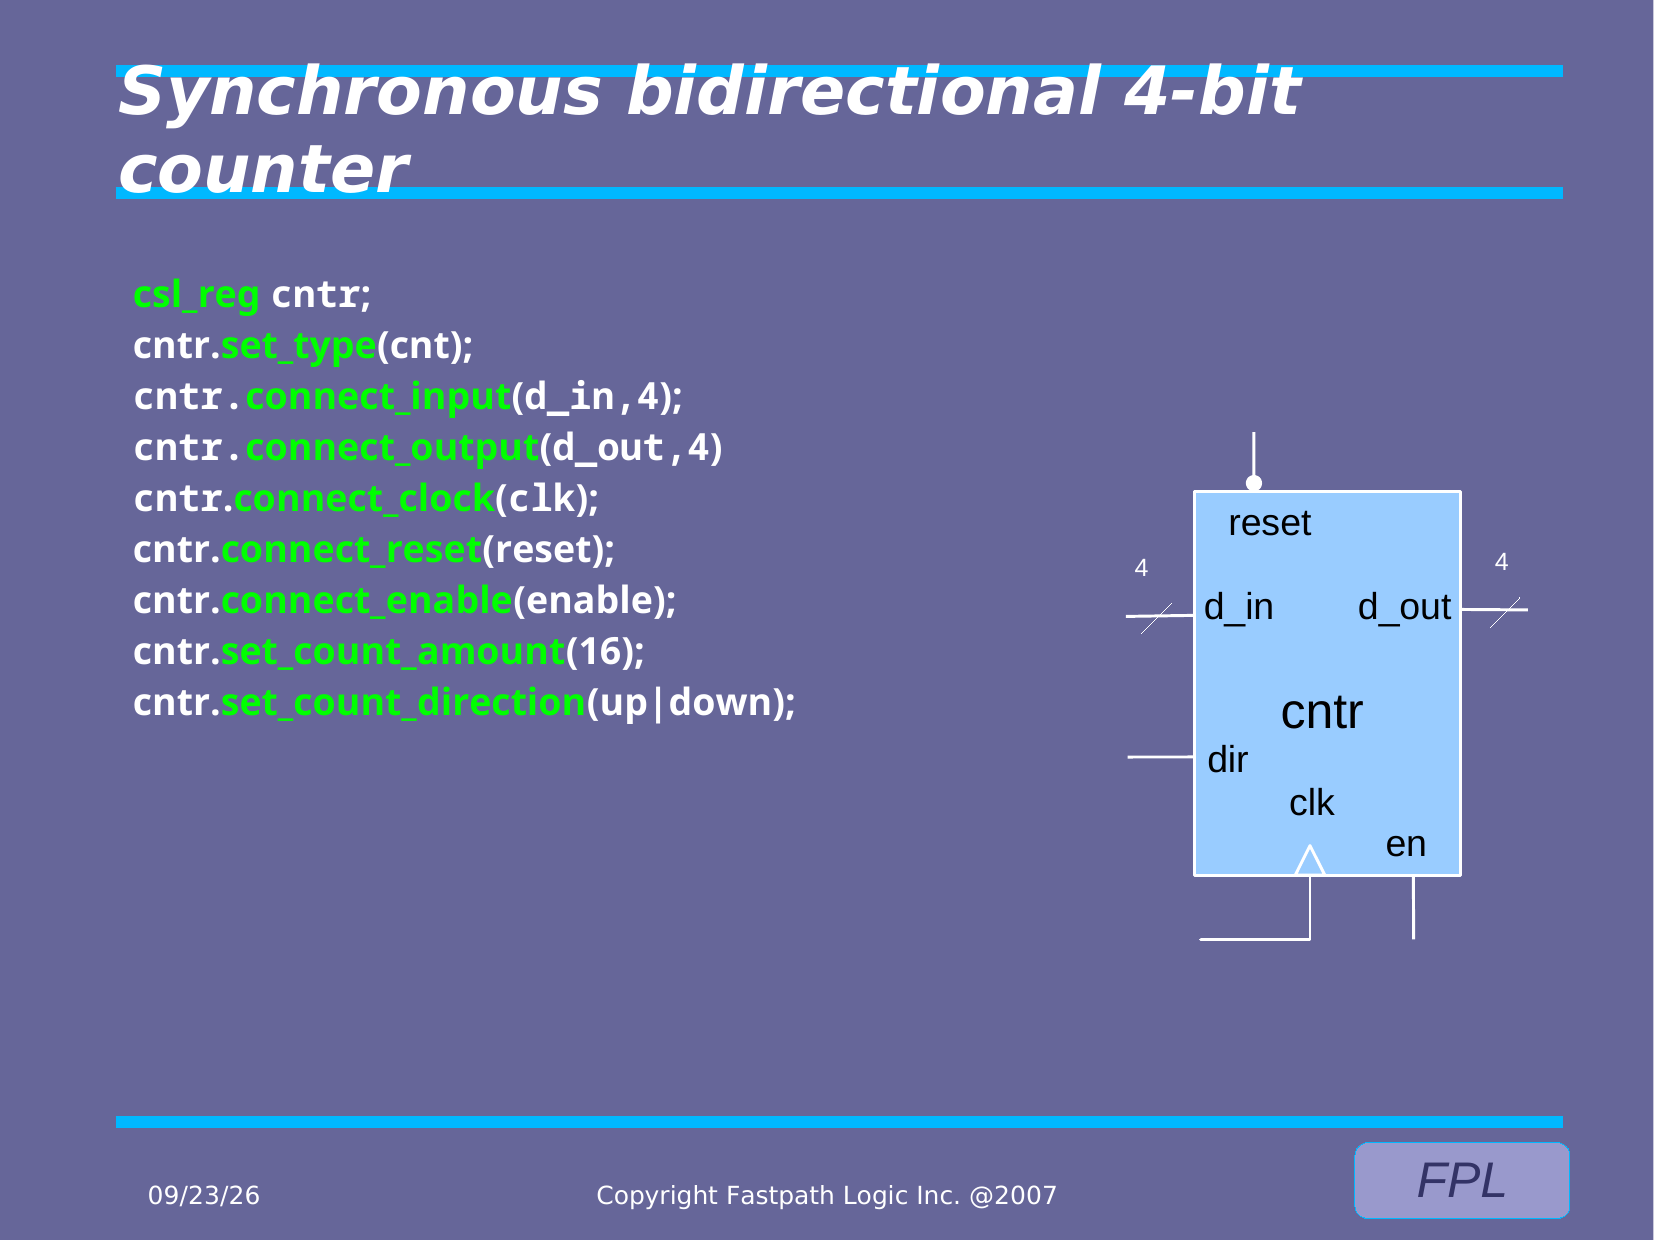

# Synchronous bidirectional 4-bit counter
csl_reg cntr;
cntr.set_type(cnt);
cntr.connect_input(d_in,4);
cntr.connect_output(d_out,4)
cntr.connect_clock(clk);
cntr.connect_reset(reset);
cntr.connect_enable(enable);
cntr.set_count_amount(16);
cntr.set_count_direction(up|down);
reset
d_in d_out
 cntr
dir
clk
 en
4
4
Copyright Fastpath Logic Inc. @2007